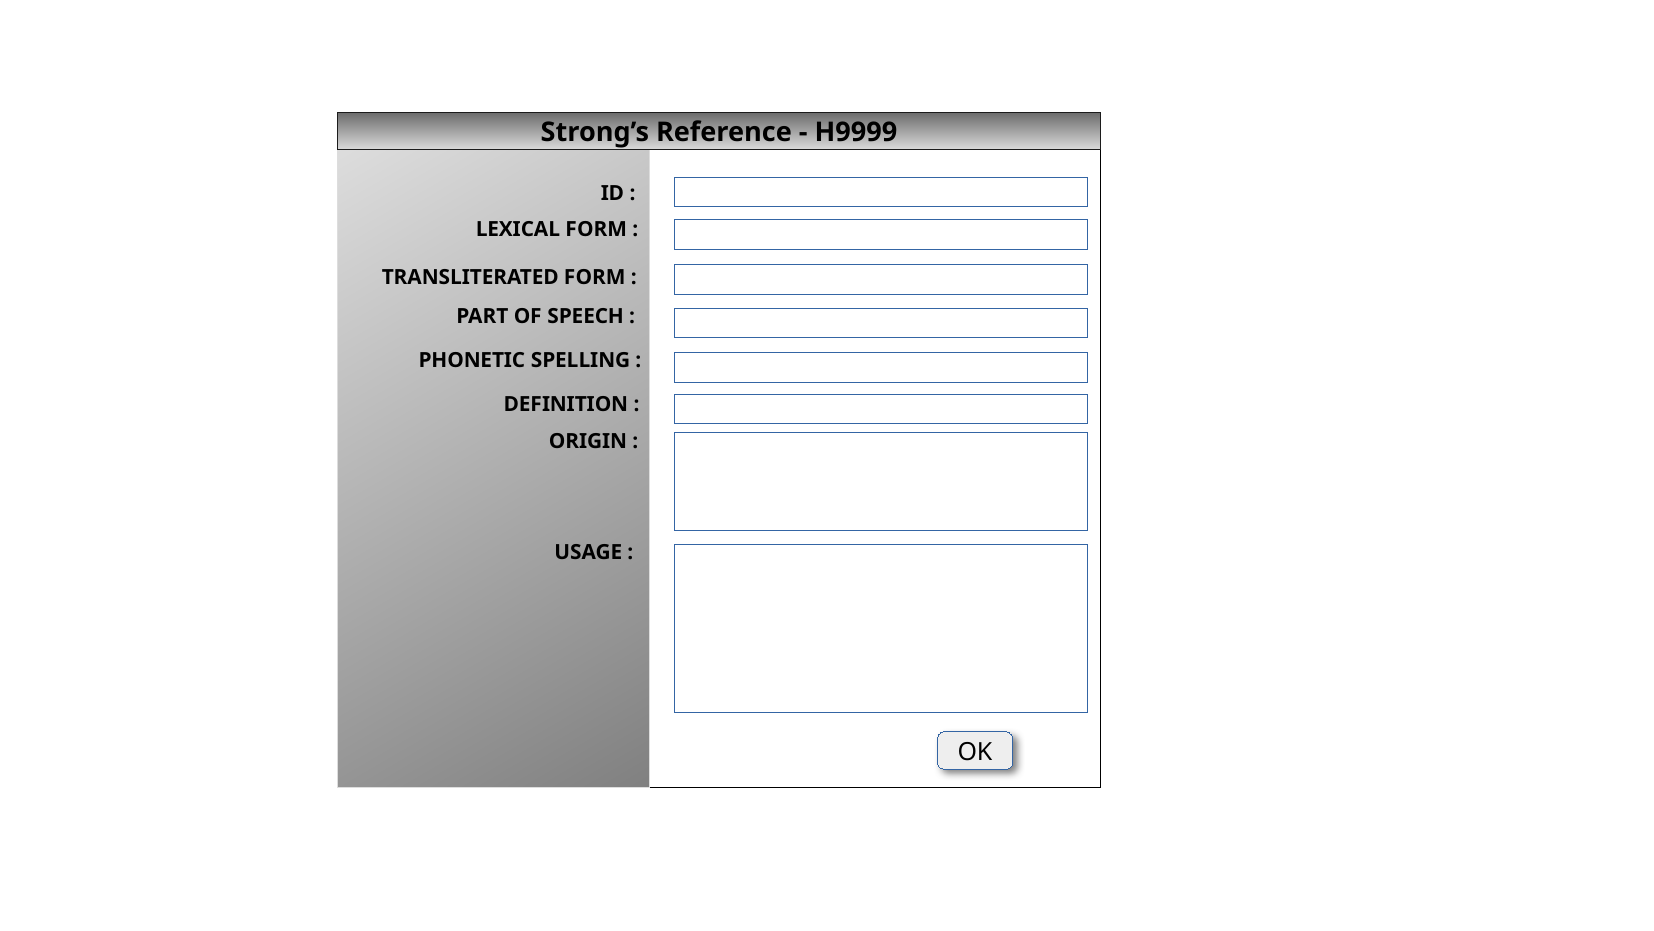

Strong’s Reference - H9999
ID :
LEXICAL FORM :
TRANSLITERATED FORM :
PART OF SPEECH :
PHONETIC SPELLING :
DEFINITION :
ORIGIN :
USAGE :
OK